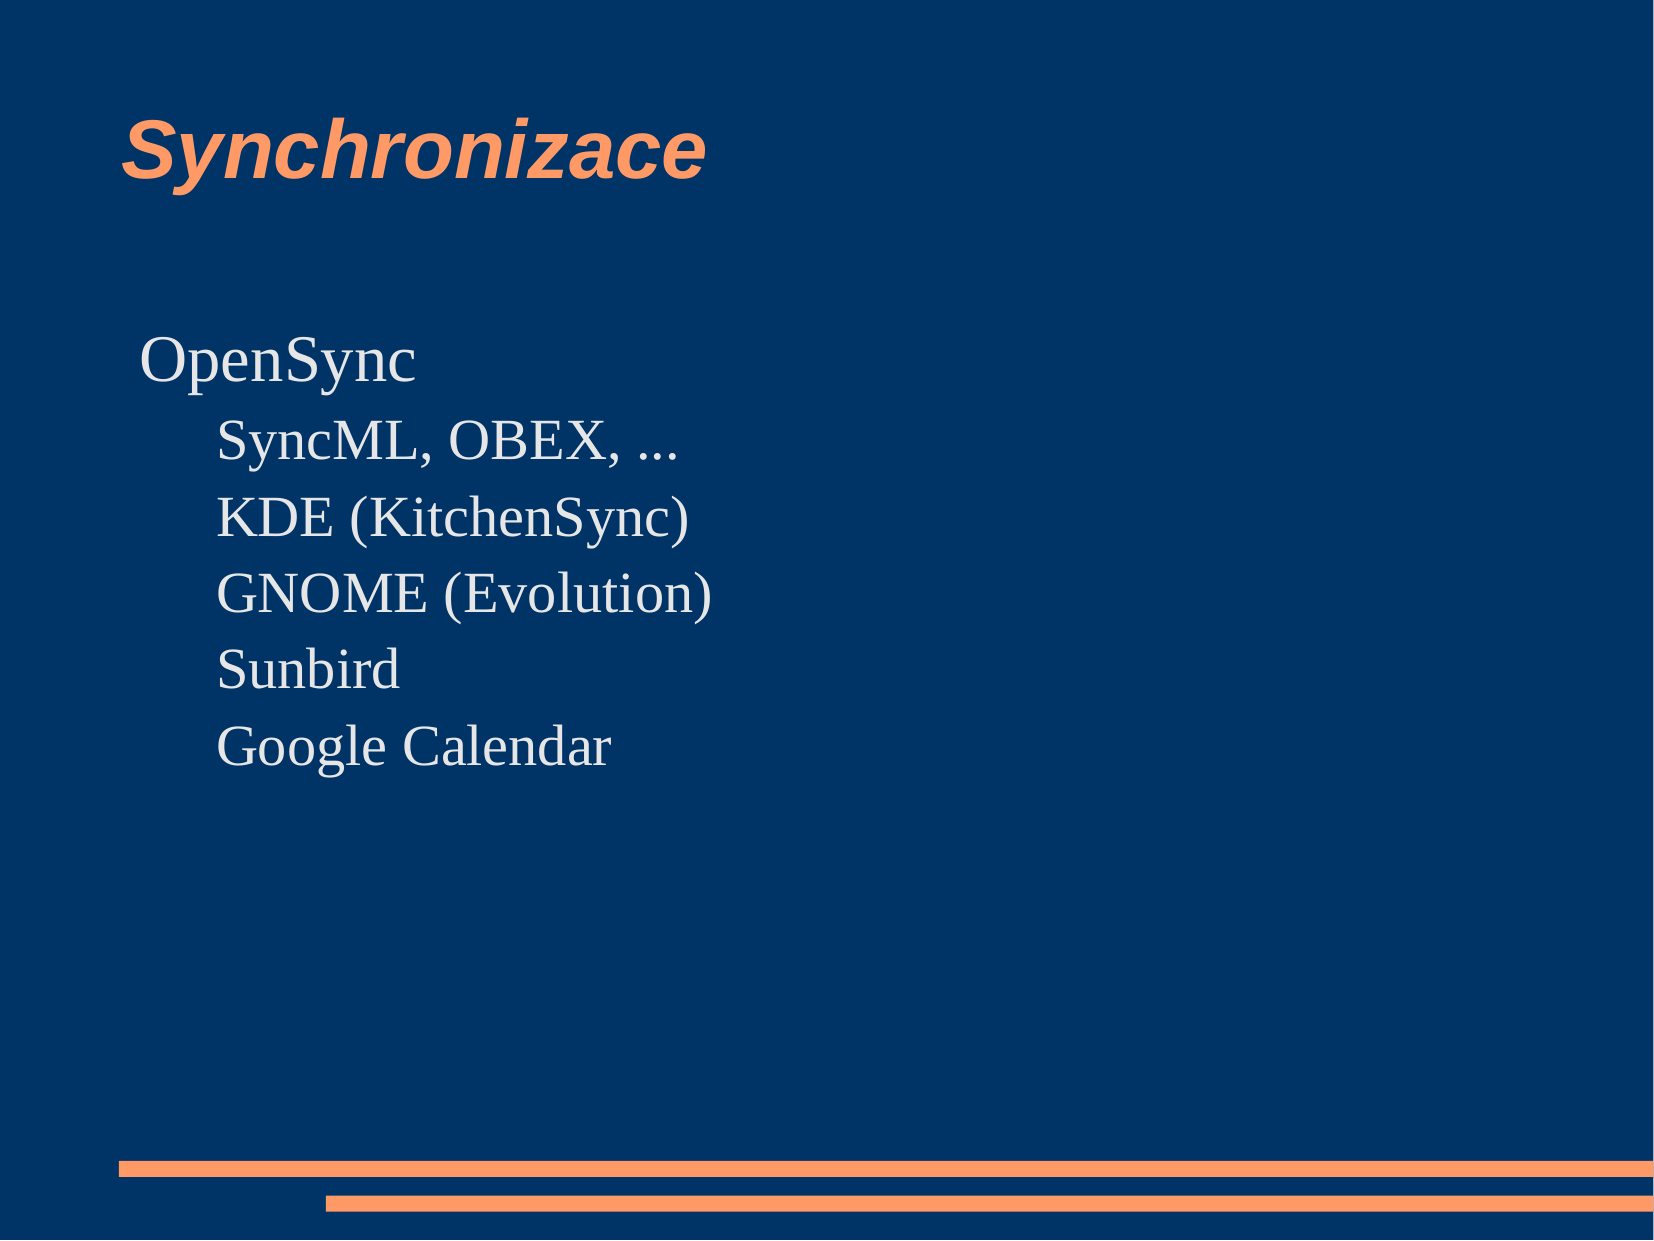

# Synchronizace
OpenSync
SyncML, OBEX, ...
KDE (KitchenSync)
GNOME (Evolution)
Sunbird
Google Calendar